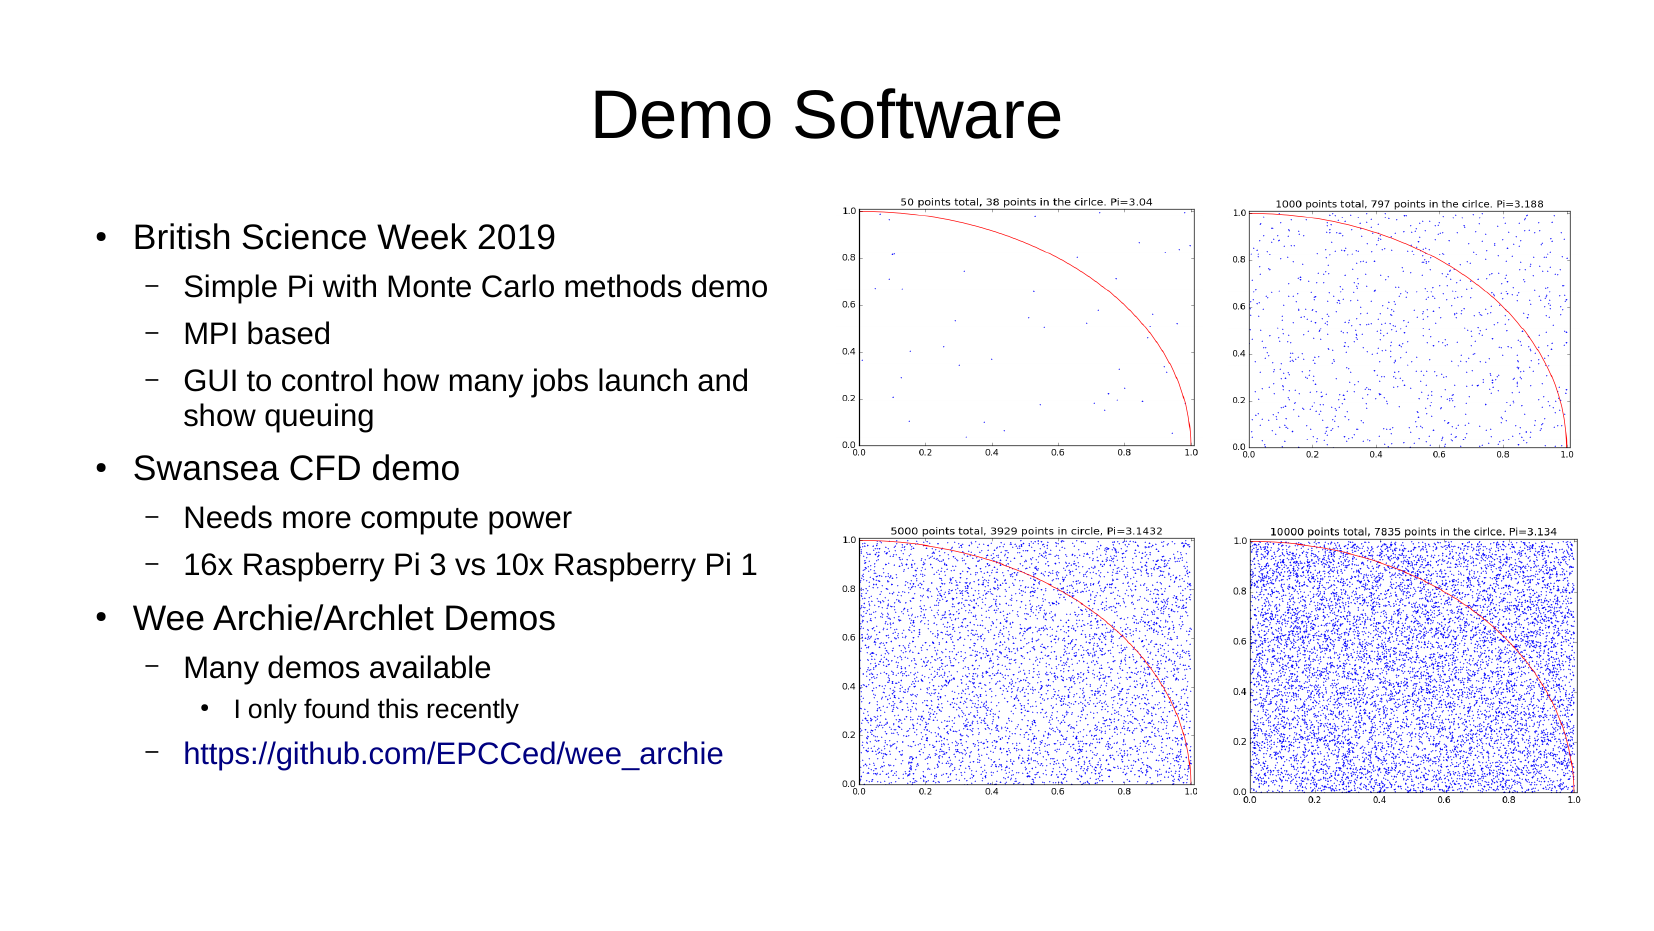

# Demo Software
British Science Week 2019
Simple Pi with Monte Carlo methods demo
MPI based
GUI to control how many jobs launch and show queuing
Swansea CFD demo
Needs more compute power
16x Raspberry Pi 3 vs 10x Raspberry Pi 1
Wee Archie/Archlet Demos
Many demos available
I only found this recently
https://github.com/EPCCed/wee_archie